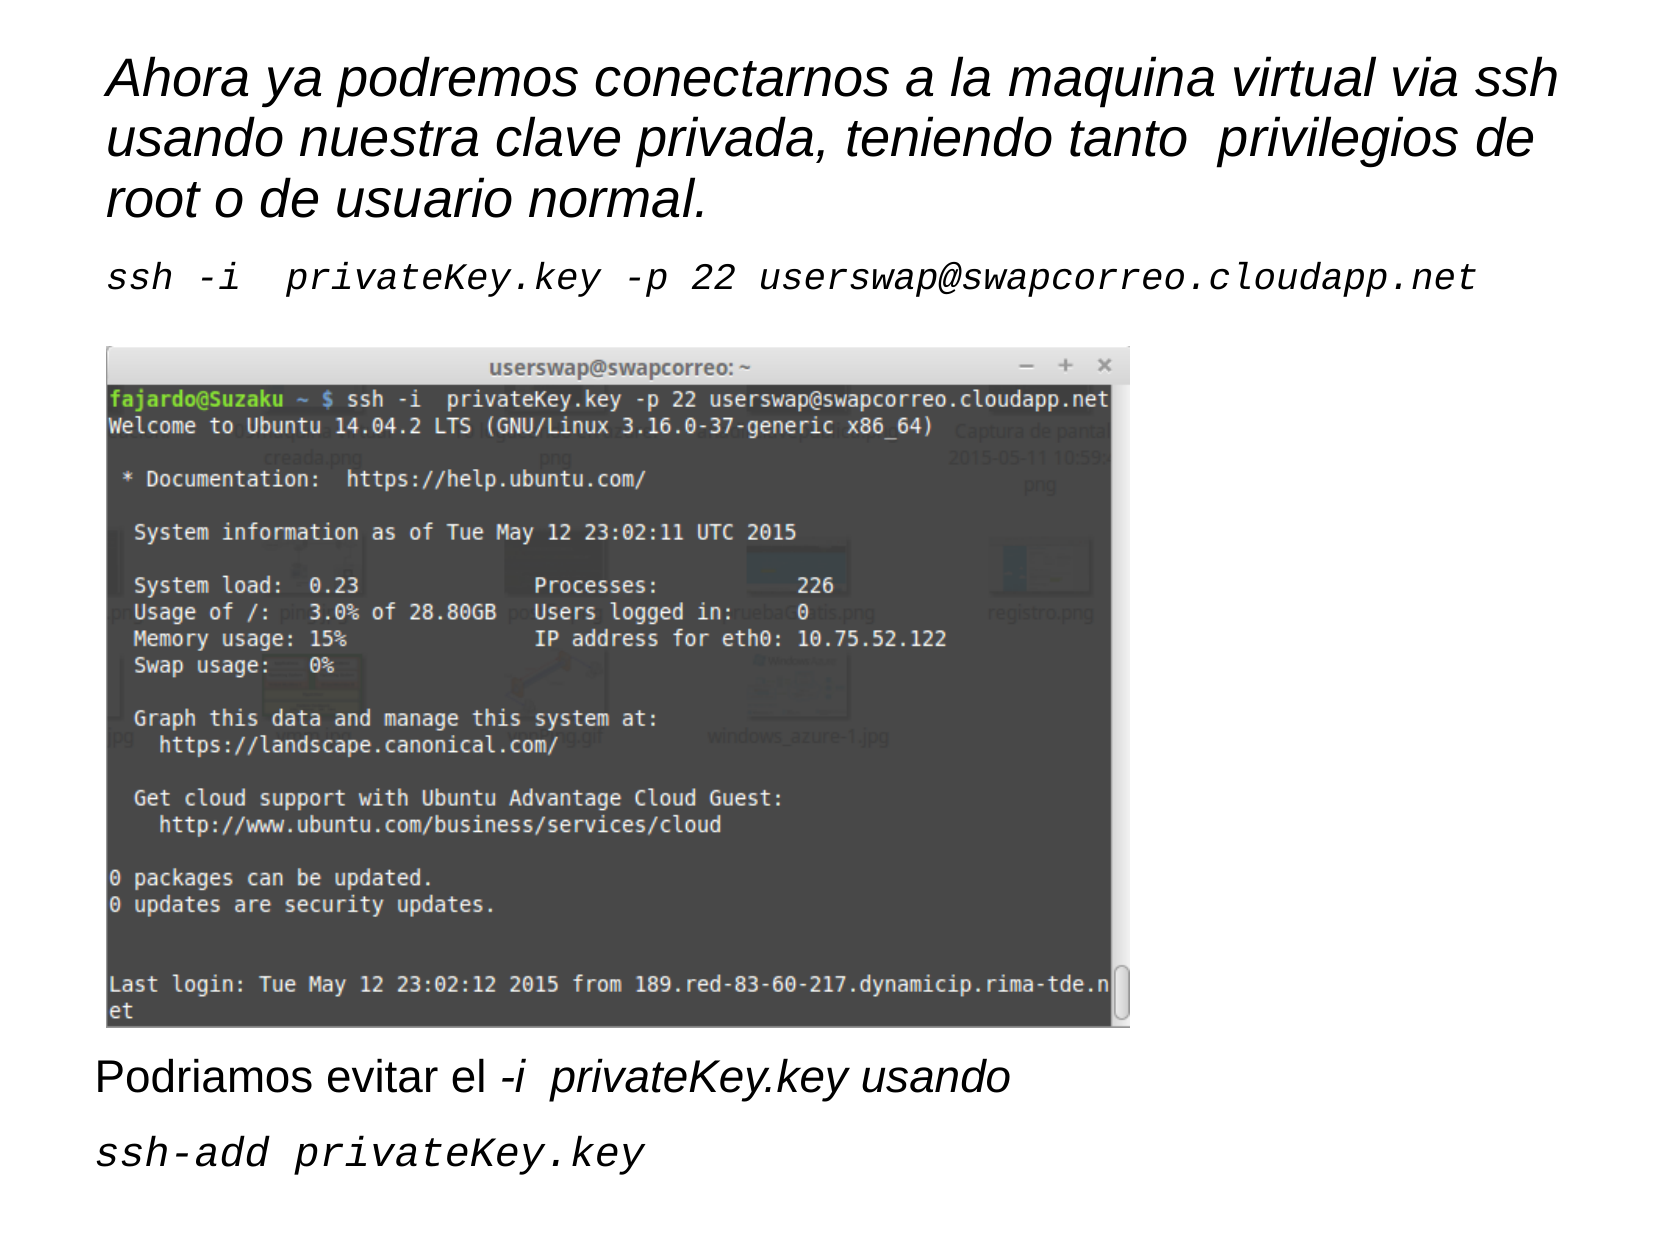

# Ahora ya podremos conectarnos a la maquina virtual via ssh usando nuestra clave privada, teniendo tanto privilegios de root o de usuario normal.
ssh -i privateKey.key -p 22 userswap@swapcorreo.cloudapp.net
Podriamos evitar el -i privateKey.key usando
ssh-add privateKey.key